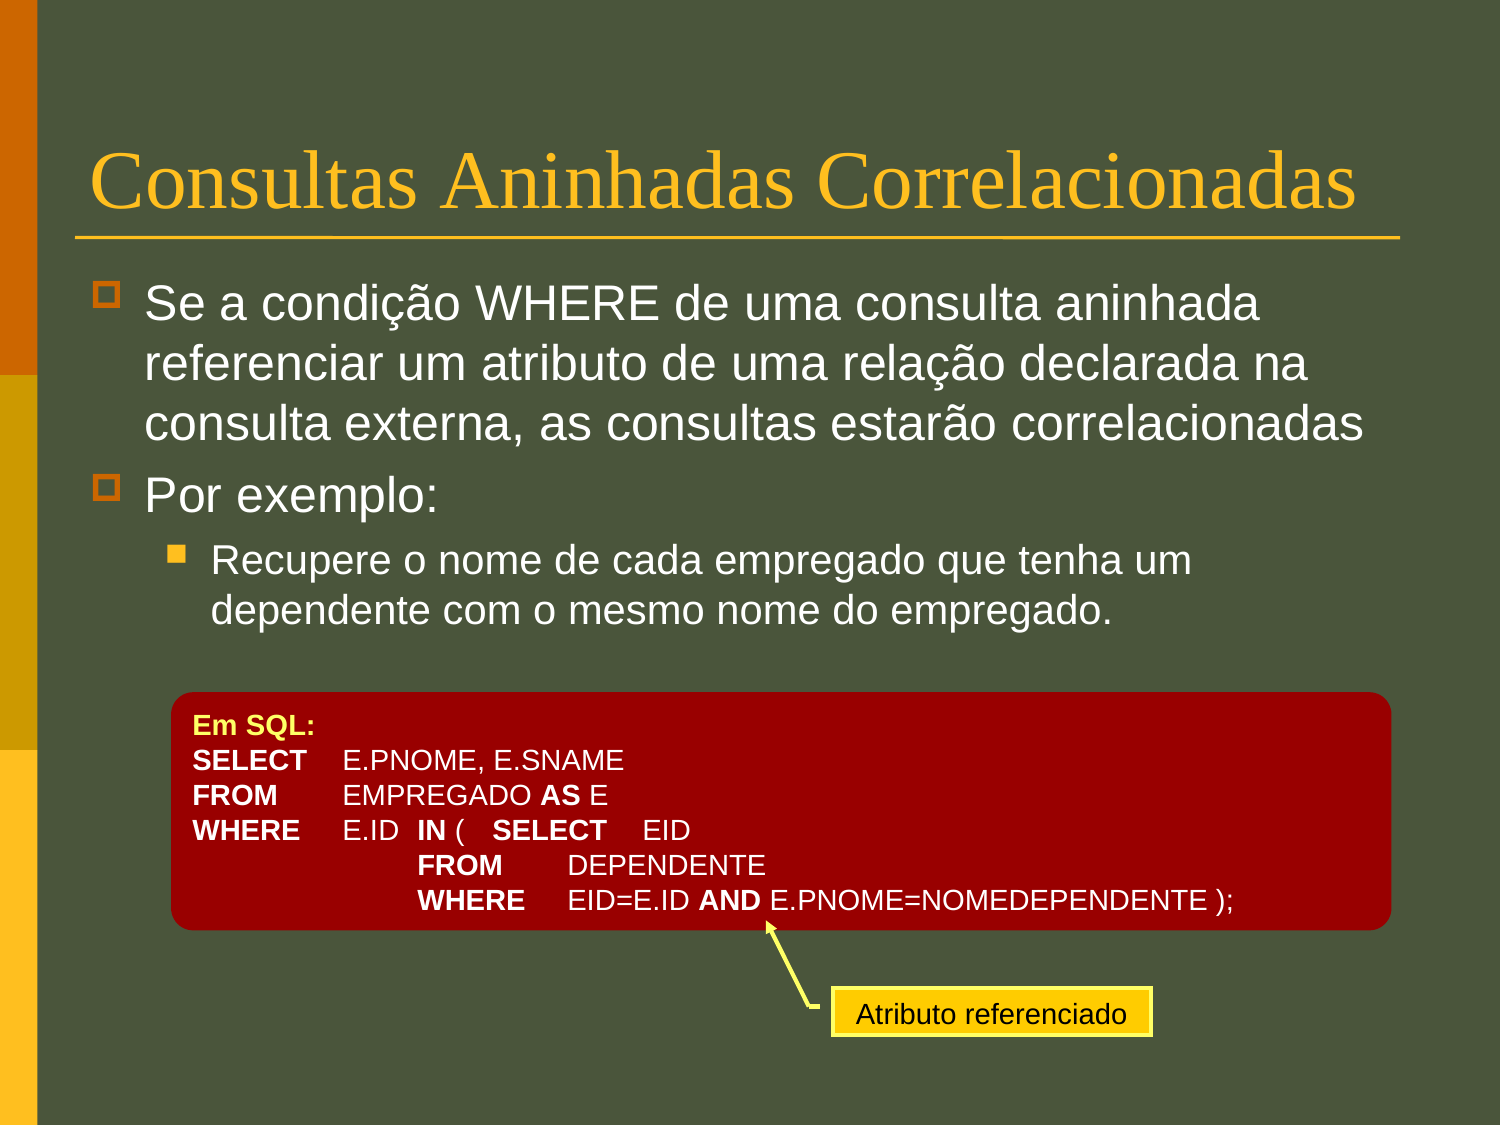

# Consultas Aninhadas Correlacionadas
Se a condição WHERE de uma consulta aninhada referenciar um atributo de uma relação declarada na consulta externa, as consultas estarão correlacionadas
Por exemplo:
Recupere o nome de cada empregado que tenha um dependente com o mesmo nome do empregado.
Em SQL:
SELECT	E.PNOME, E.SNAME
FROM	EMPREGADO AS E
WHERE	E.ID	IN (	SELECT	EID
			FROM	DEPENDENTE
			WHERE	EID=E.ID AND E.PNOME=NOMEDEPENDENTE );
Atributo referenciado